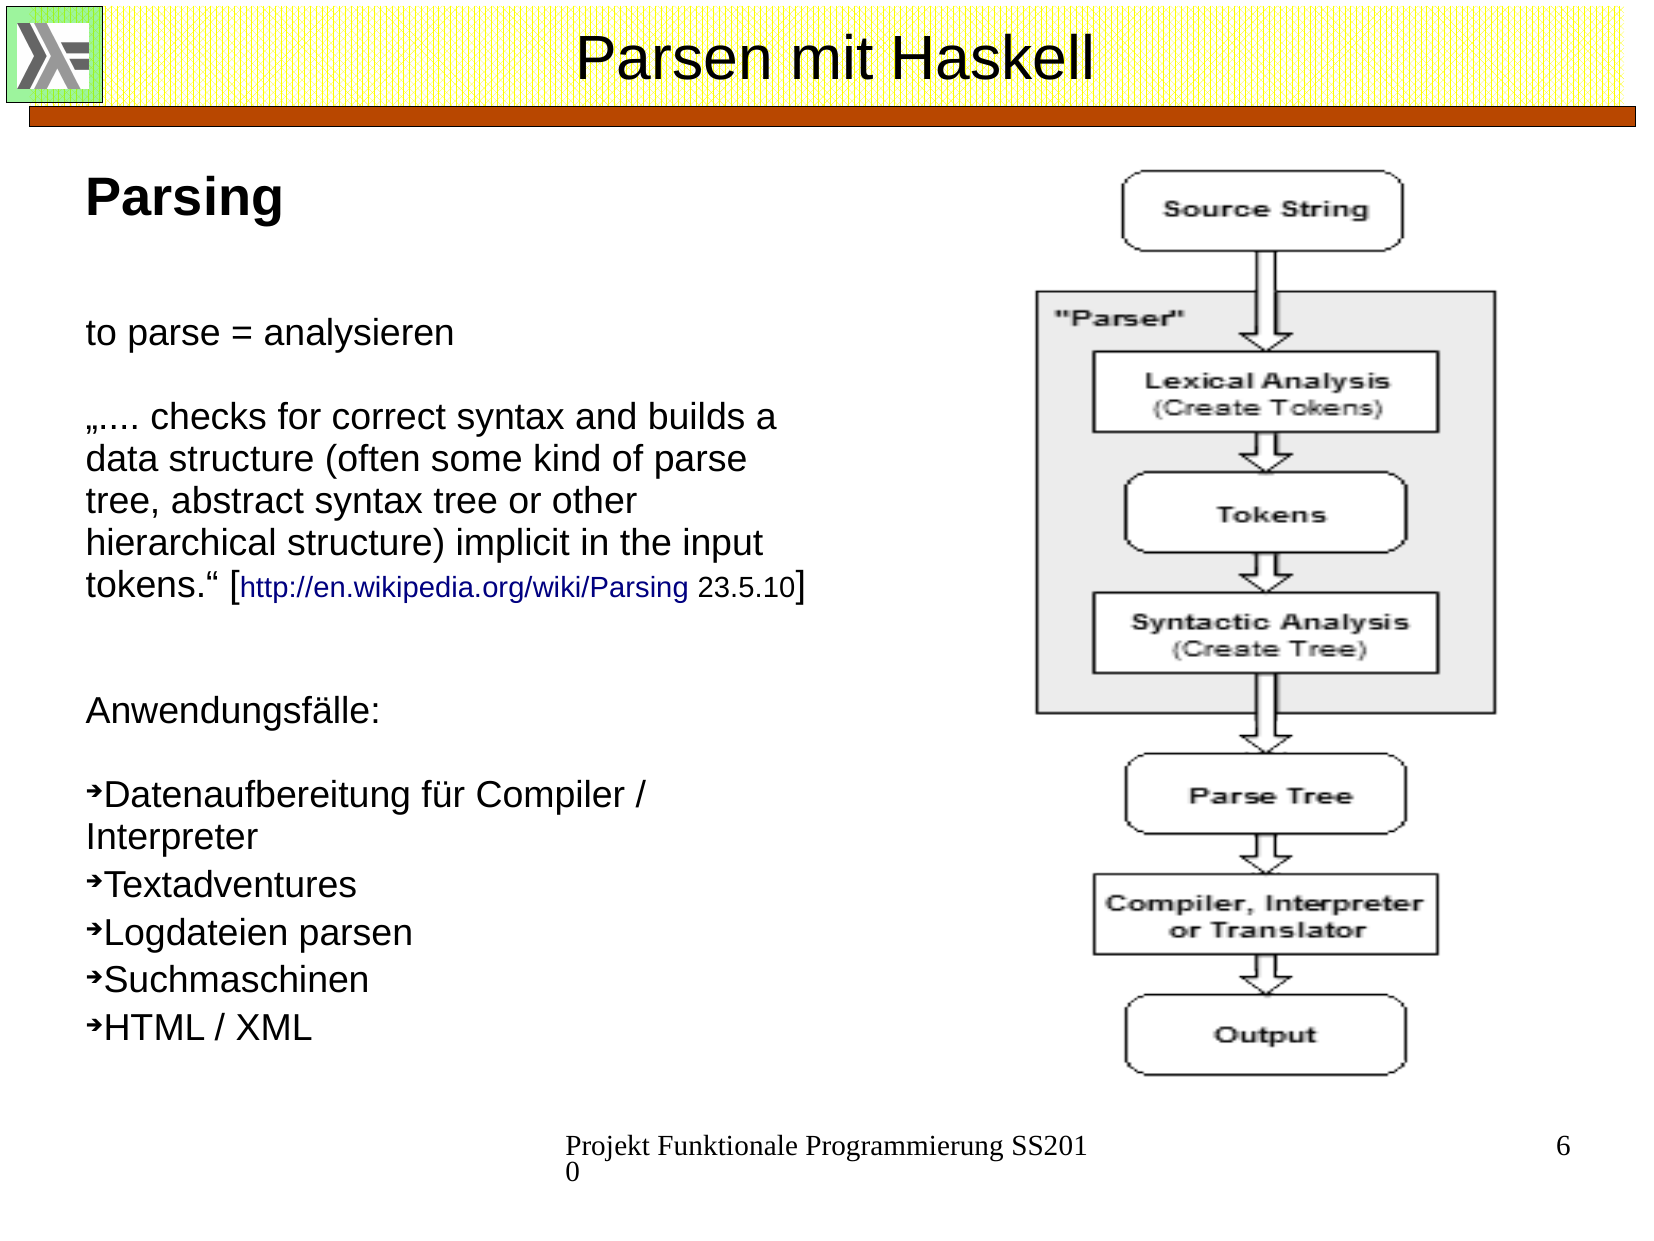

# Parsen mit Haskell
Parsing
to parse = analysieren
„.... checks for correct syntax and builds a data structure (often some kind of parse tree, abstract syntax tree or other hierarchical structure) implicit in the input tokens.“ [http://en.wikipedia.org/wiki/Parsing 23.5.10]
Anwendungsfälle:
Datenaufbereitung für Compiler / Interpreter
Textadventures
Logdateien parsen
Suchmaschinen
HTML / XML
Projekt Funktionale Programmierung SS2010
6